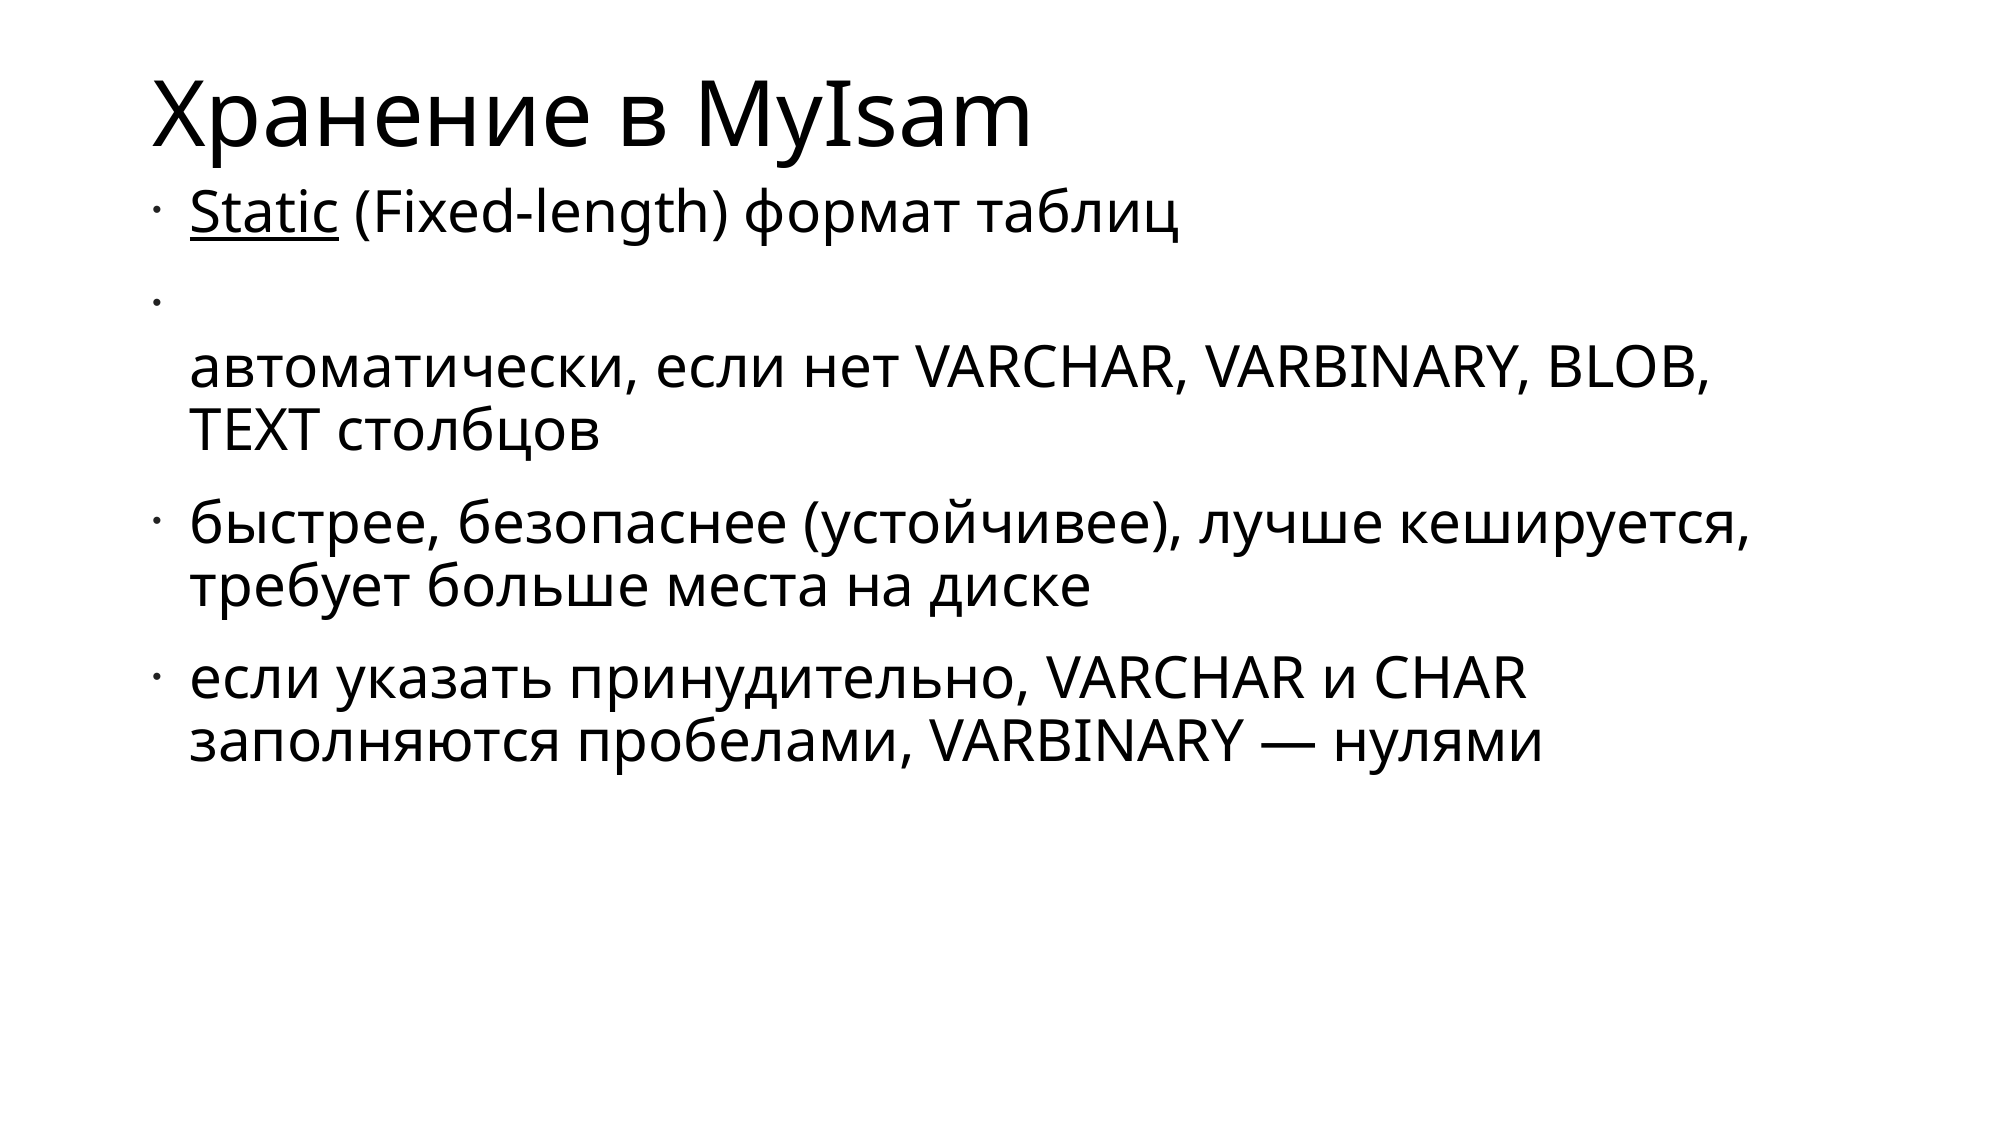

# Хранение в MyIsam
Static (Fixed-length) формат таблиц
автоматически, если нет VARCHAR, VARBINARY, BLOB, TEXT столбцов
быстрее, безопаснее (устойчивее), лучше кешируется, требует больше места на диске
если указать принудительно, VARCHAR и CHAR заполняются пробелами, VARBINARY — нулями